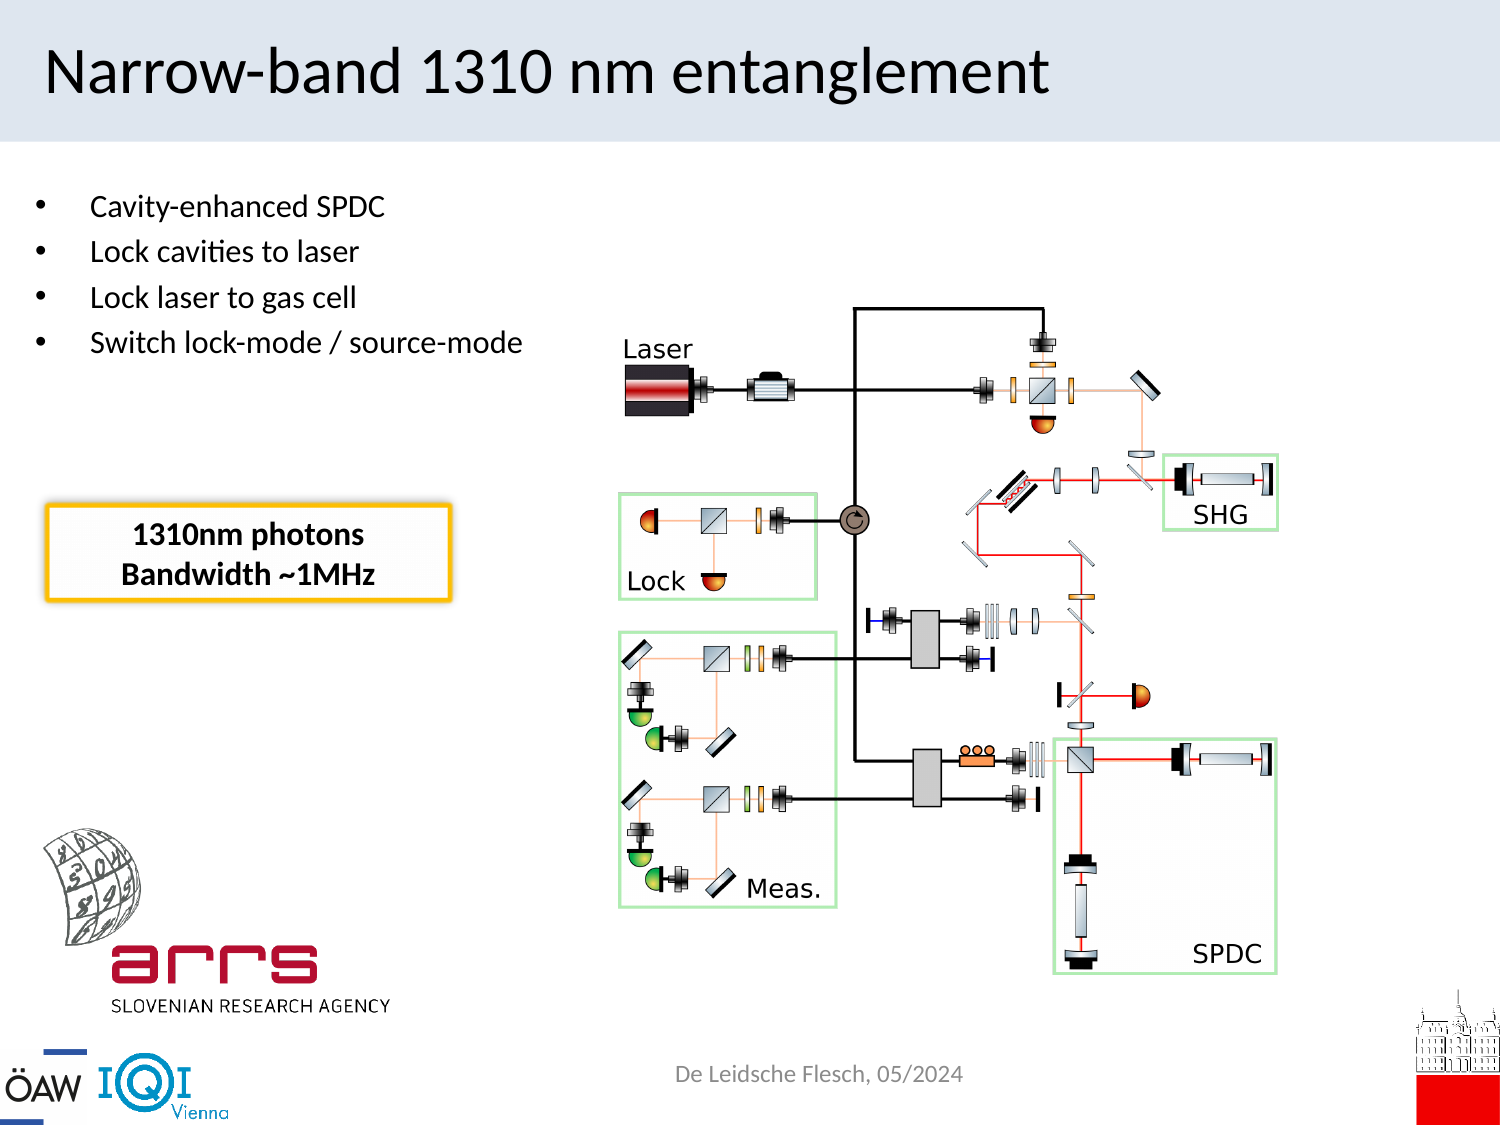

# Narrow-band 1310 nm entanglement
Cavity-enhanced SPDC
Lock cavities to laser
Lock laser to gas cell
Switch lock-mode / source-mode
1310nm photons
Bandwidth ~1MHz
De Leidsche Flesch, 05/2024